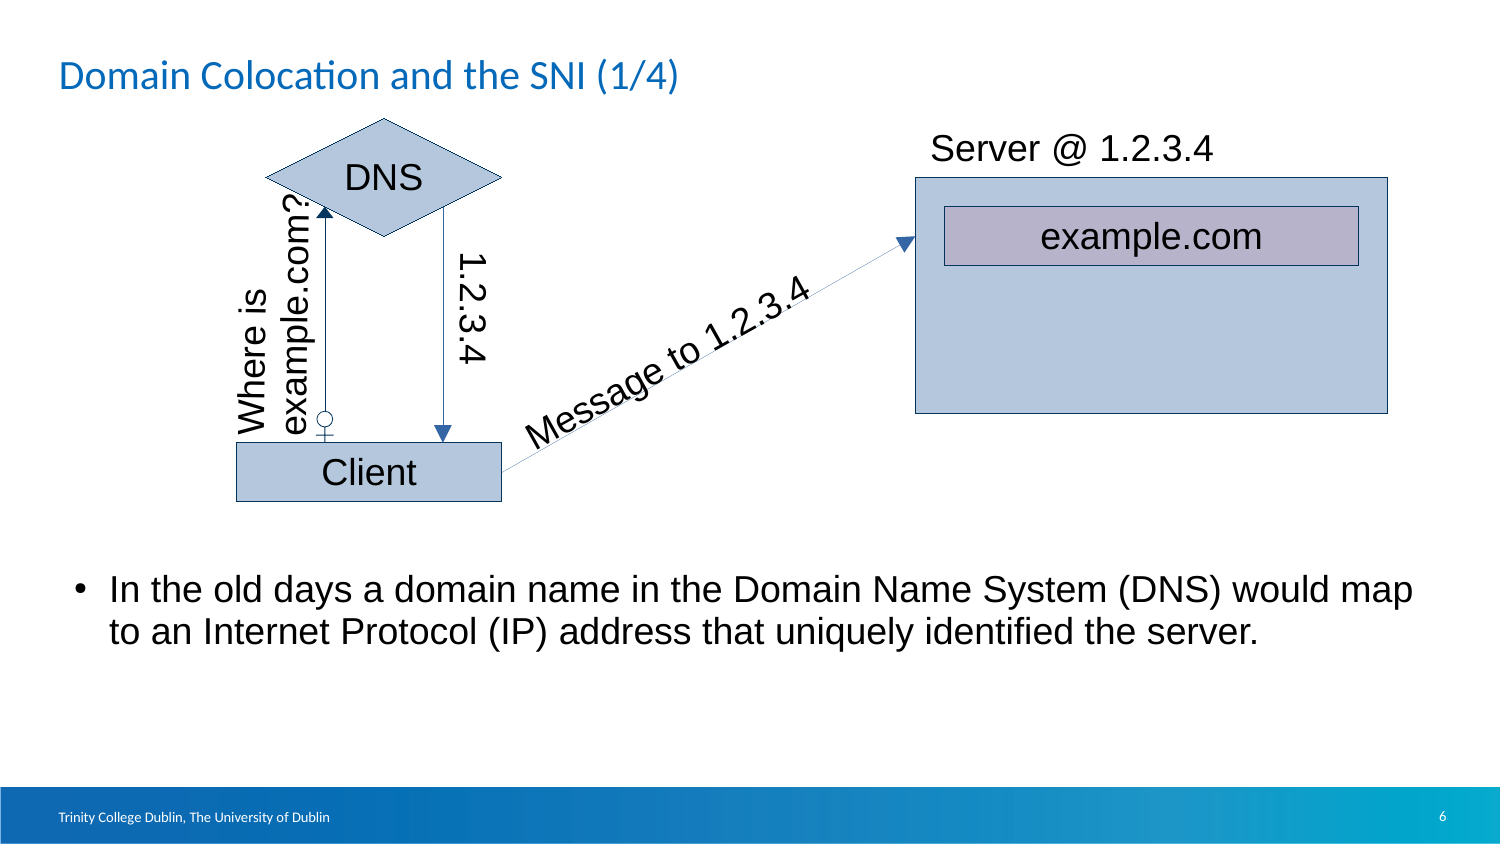

# Domain Colocation and the SNI (1/4)
DNS
Server @ 1.2.3.4
example.com
Where is
example.com?
1.2.3.4
Message to 1.2.3.4
Client
In the old days a domain name in the Domain Name System (DNS) would map to an Internet Protocol (IP) address that uniquely identified the server.